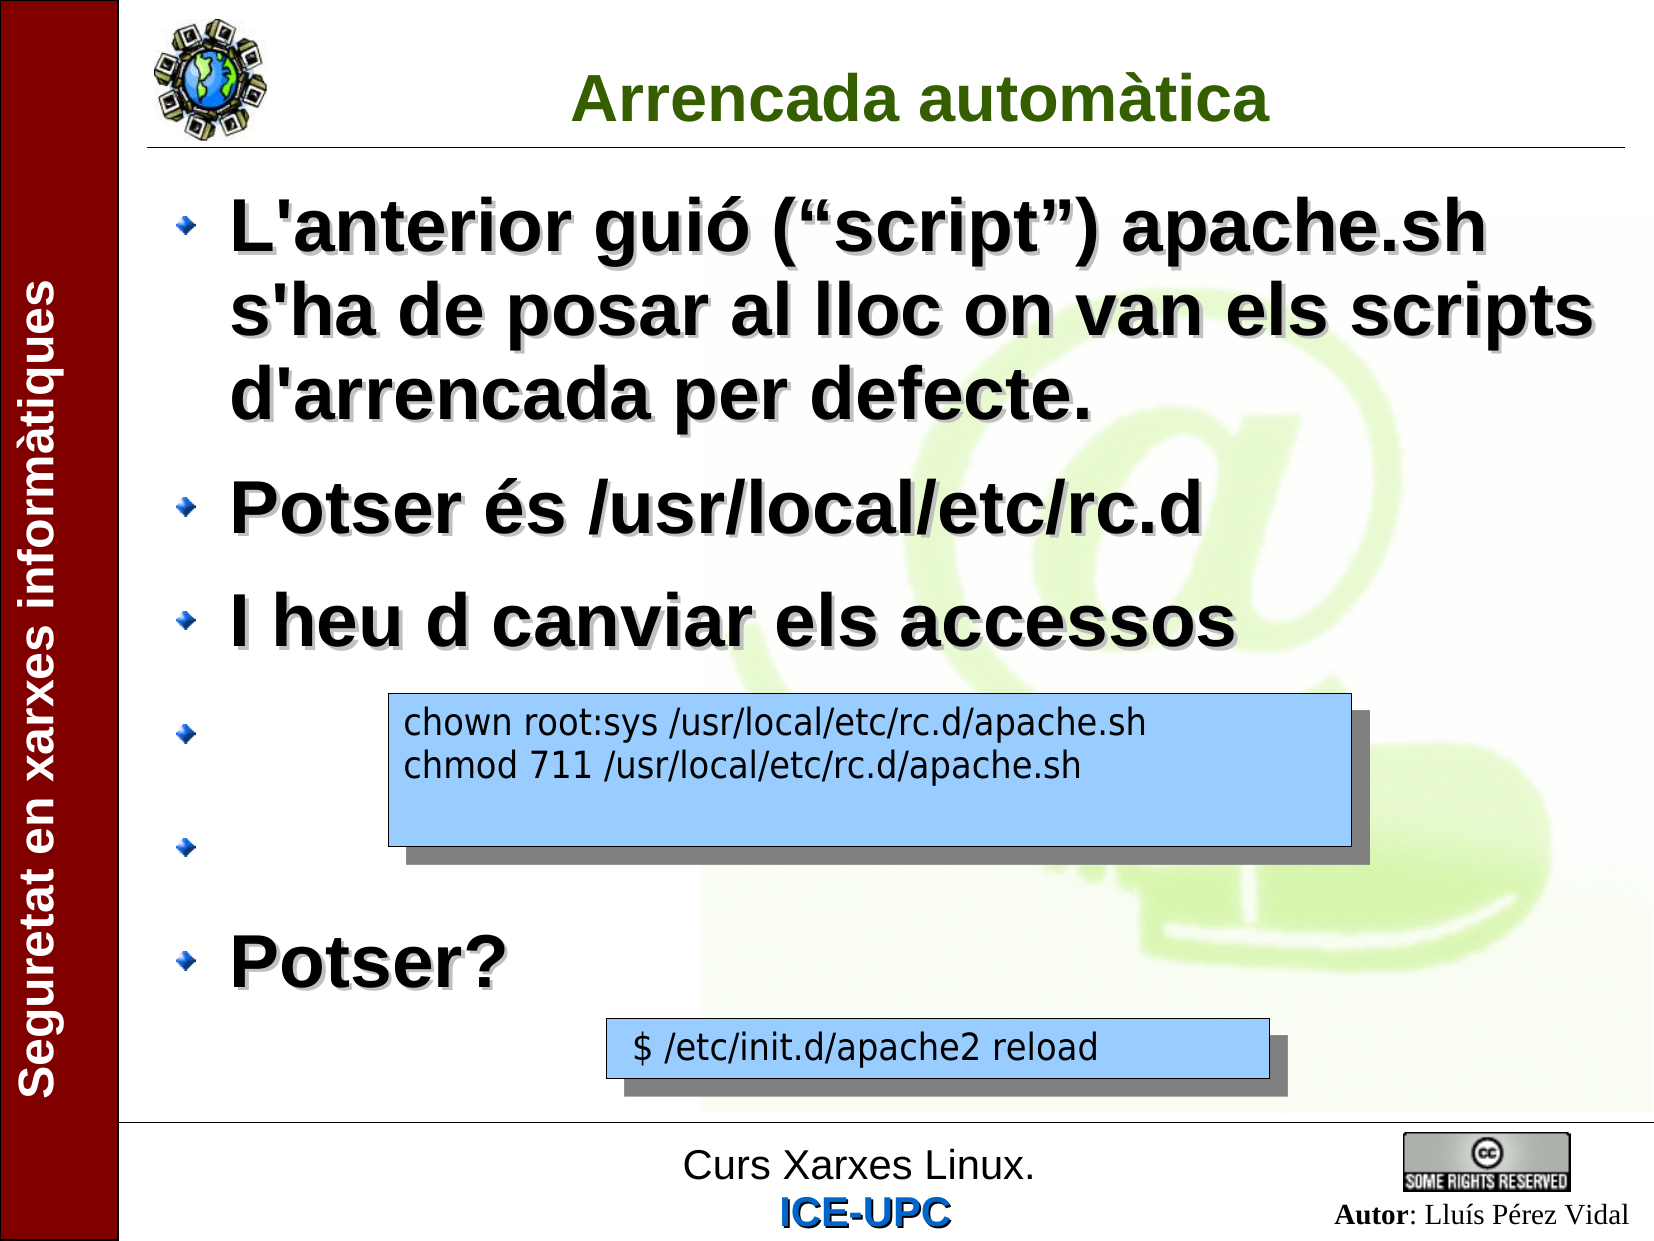

# Arrencada automàtica
L'anterior guió (“script”) apache.sh s'ha de posar al lloc on van els scripts d'arrencada per defecte.
Potser és /usr/local/etc/rc.d
I heu d canviar els accessos
Potser?
chown root:sys /usr/local/etc/rc.d/apache.sh
chmod 711 /usr/local/etc/rc.d/apache.sh
 $ /etc/init.d/apache2 reload